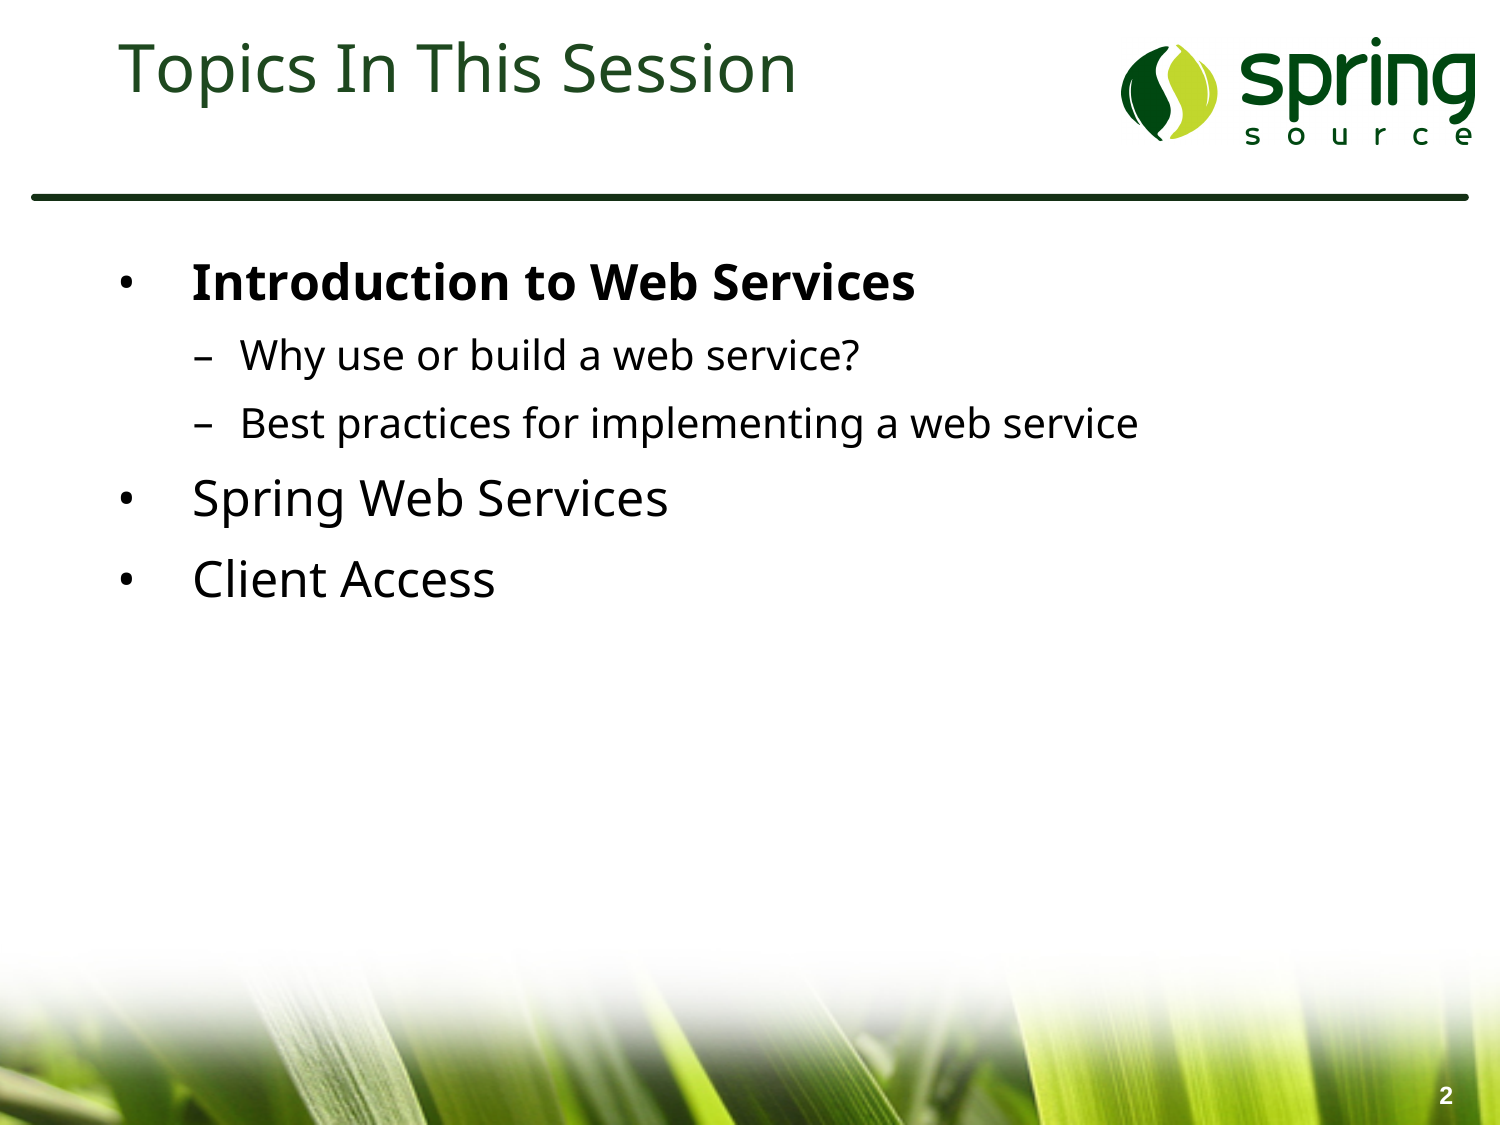

Topics In This Session
# Introduction to Web Services
Why use or build a web service?
Best practices for implementing a web service
Spring Web Services
Client Access